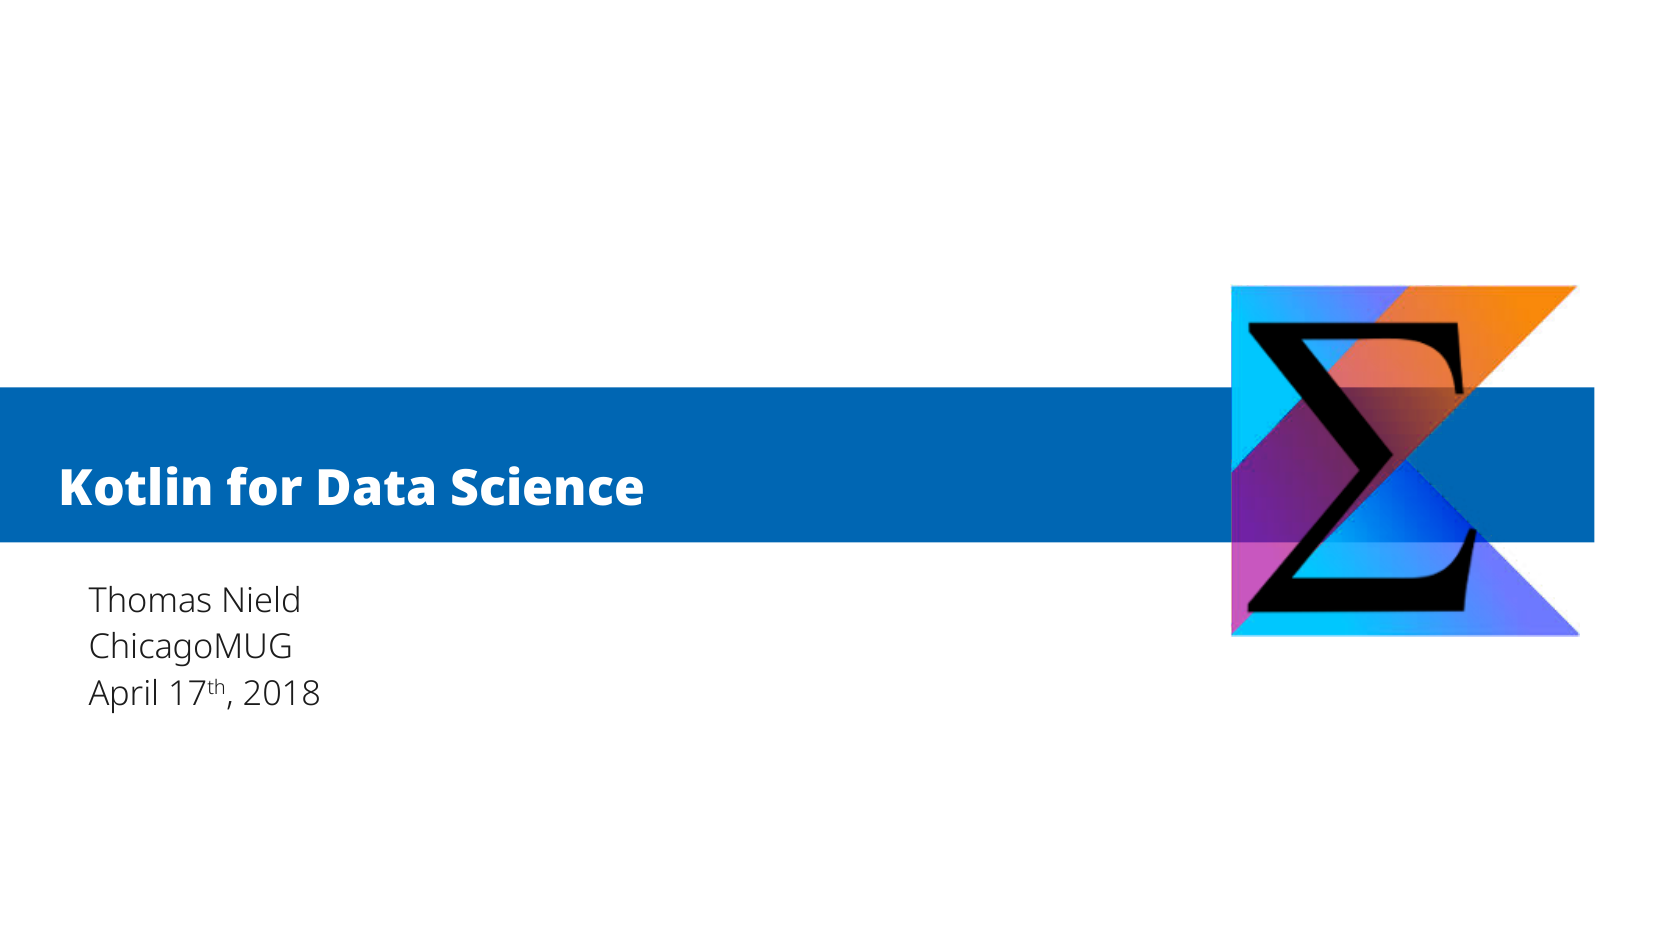

# Kotlin for Data Science
Thomas Nield
ChicagoMUG
April 17th, 2018